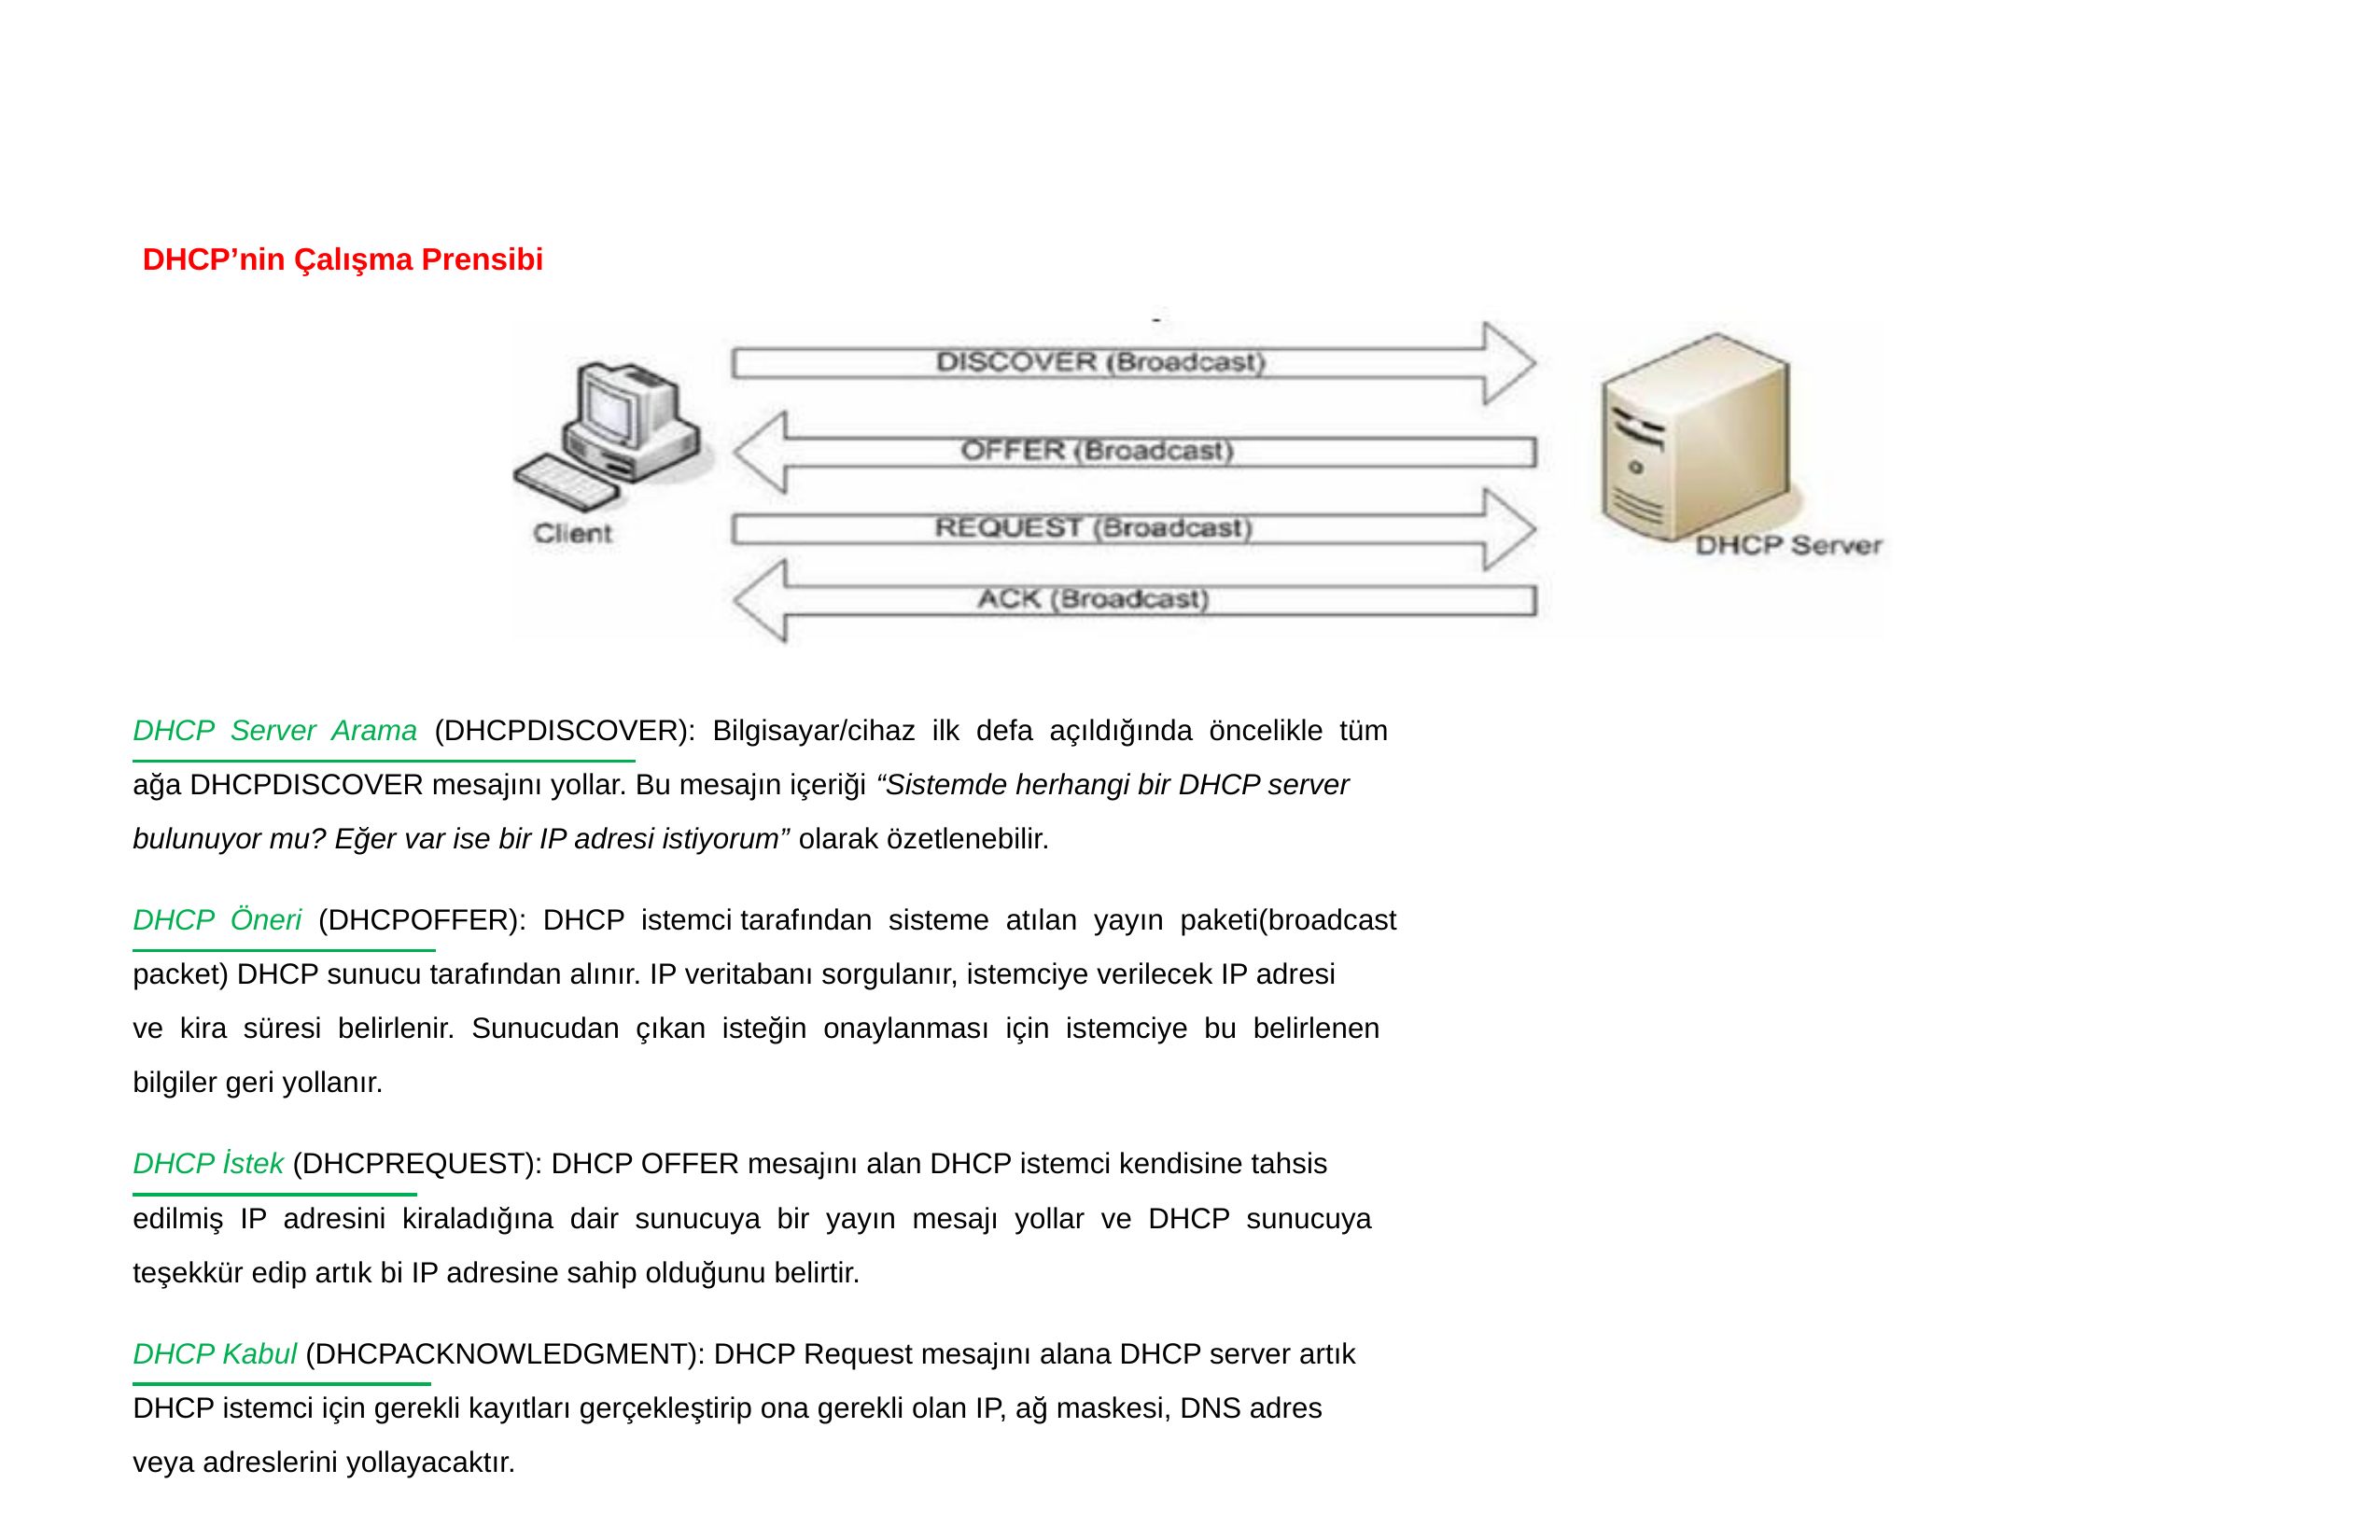

DHCP’nin Çalışma Prensibi
DHCP Server Arama (DHCPDISCOVER): Bilgisayar/cihaz ilk defa açıldığında öncelikle tüm
ağa DHCPDISCOVER mesajını yollar. Bu mesajın içeriği “Sistemde herhangi bir DHCP server
bulunuyor mu? Eğer var ise bir IP adresi istiyorum” olarak özetlenebilir.
DHCP Öneri (DHCPOFFER): DHCP istemci tarafından sisteme atılan yayın paketi(broadcast
packet) DHCP sunucu tarafından alınır. IP veritabanı sorgulanır, istemciye verilecek IP adresi
ve kira süresi belirlenir. Sunucudan çıkan isteğin onaylanması için istemciye bu belirlenen
bilgiler geri yollanır.
DHCP İstek (DHCPREQUEST): DHCP OFFER mesajını alan DHCP istemci kendisine tahsis
edilmiş IP adresini kiraladığına dair sunucuya bir yayın mesajı yollar ve DHCP sunucuya
teşekkür edip artık bi IP adresine sahip olduğunu belirtir.
DHCP Kabul (DHCPACKNOWLEDGMENT): DHCP Request mesajını alana DHCP server artık
DHCP istemci için gerekli kayıtları gerçekleştirip ona gerekli olan IP, ağ maskesi, DNS adres
veya adreslerini yollayacaktır.